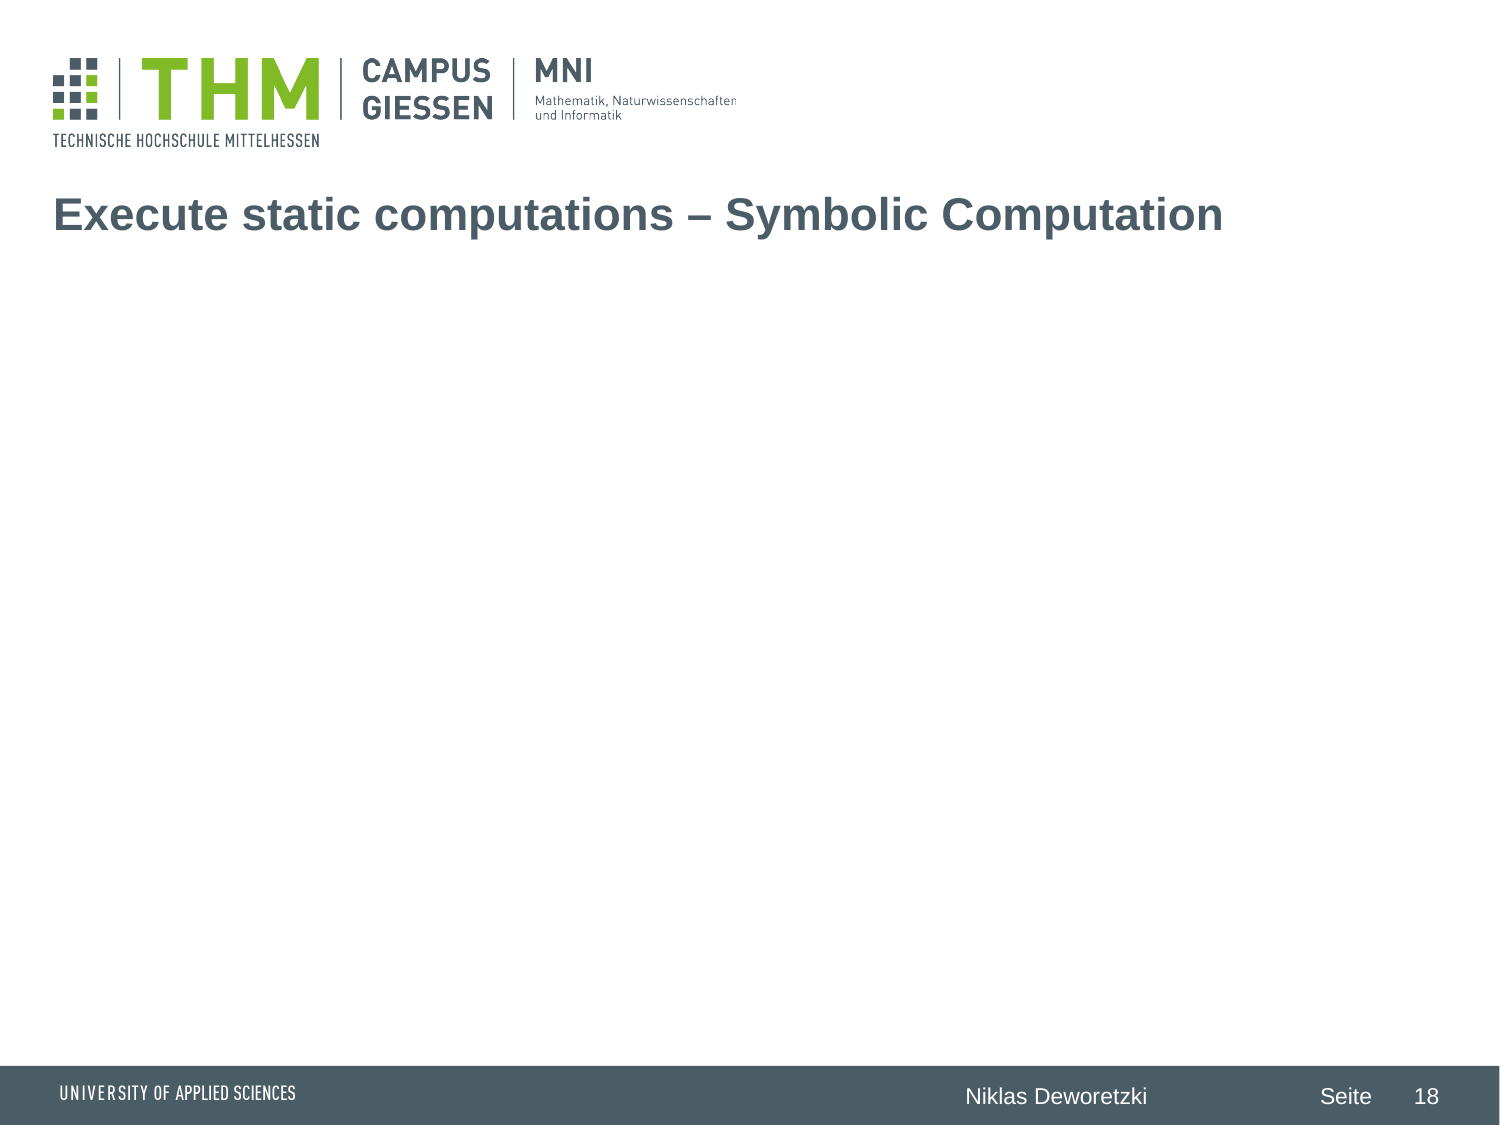

# Execute static computations – Symbolic Computation